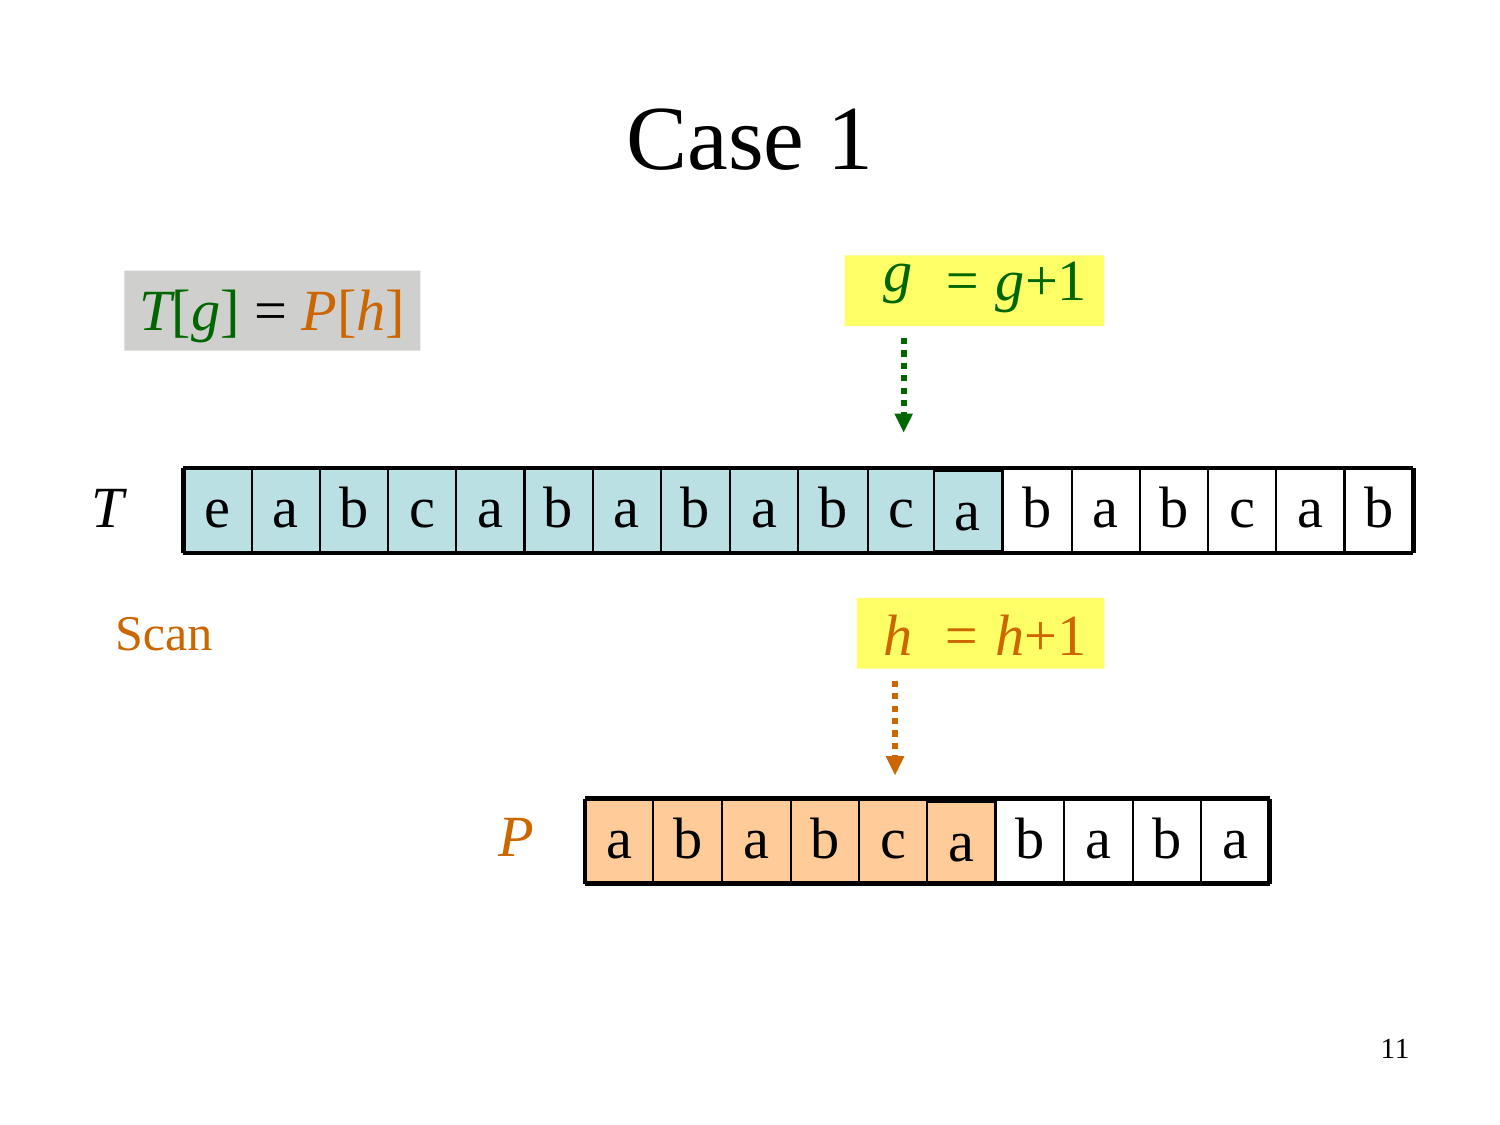

# Case 1
g
= g+1
T[g] = P[h]
T
e
a
b
c
a
b
a
b
a
b
c
a
b
a
b
c
a
b
a
h
= h+1
Scan
P
a
b
a
b
c
a
b
a
b
a
a
11